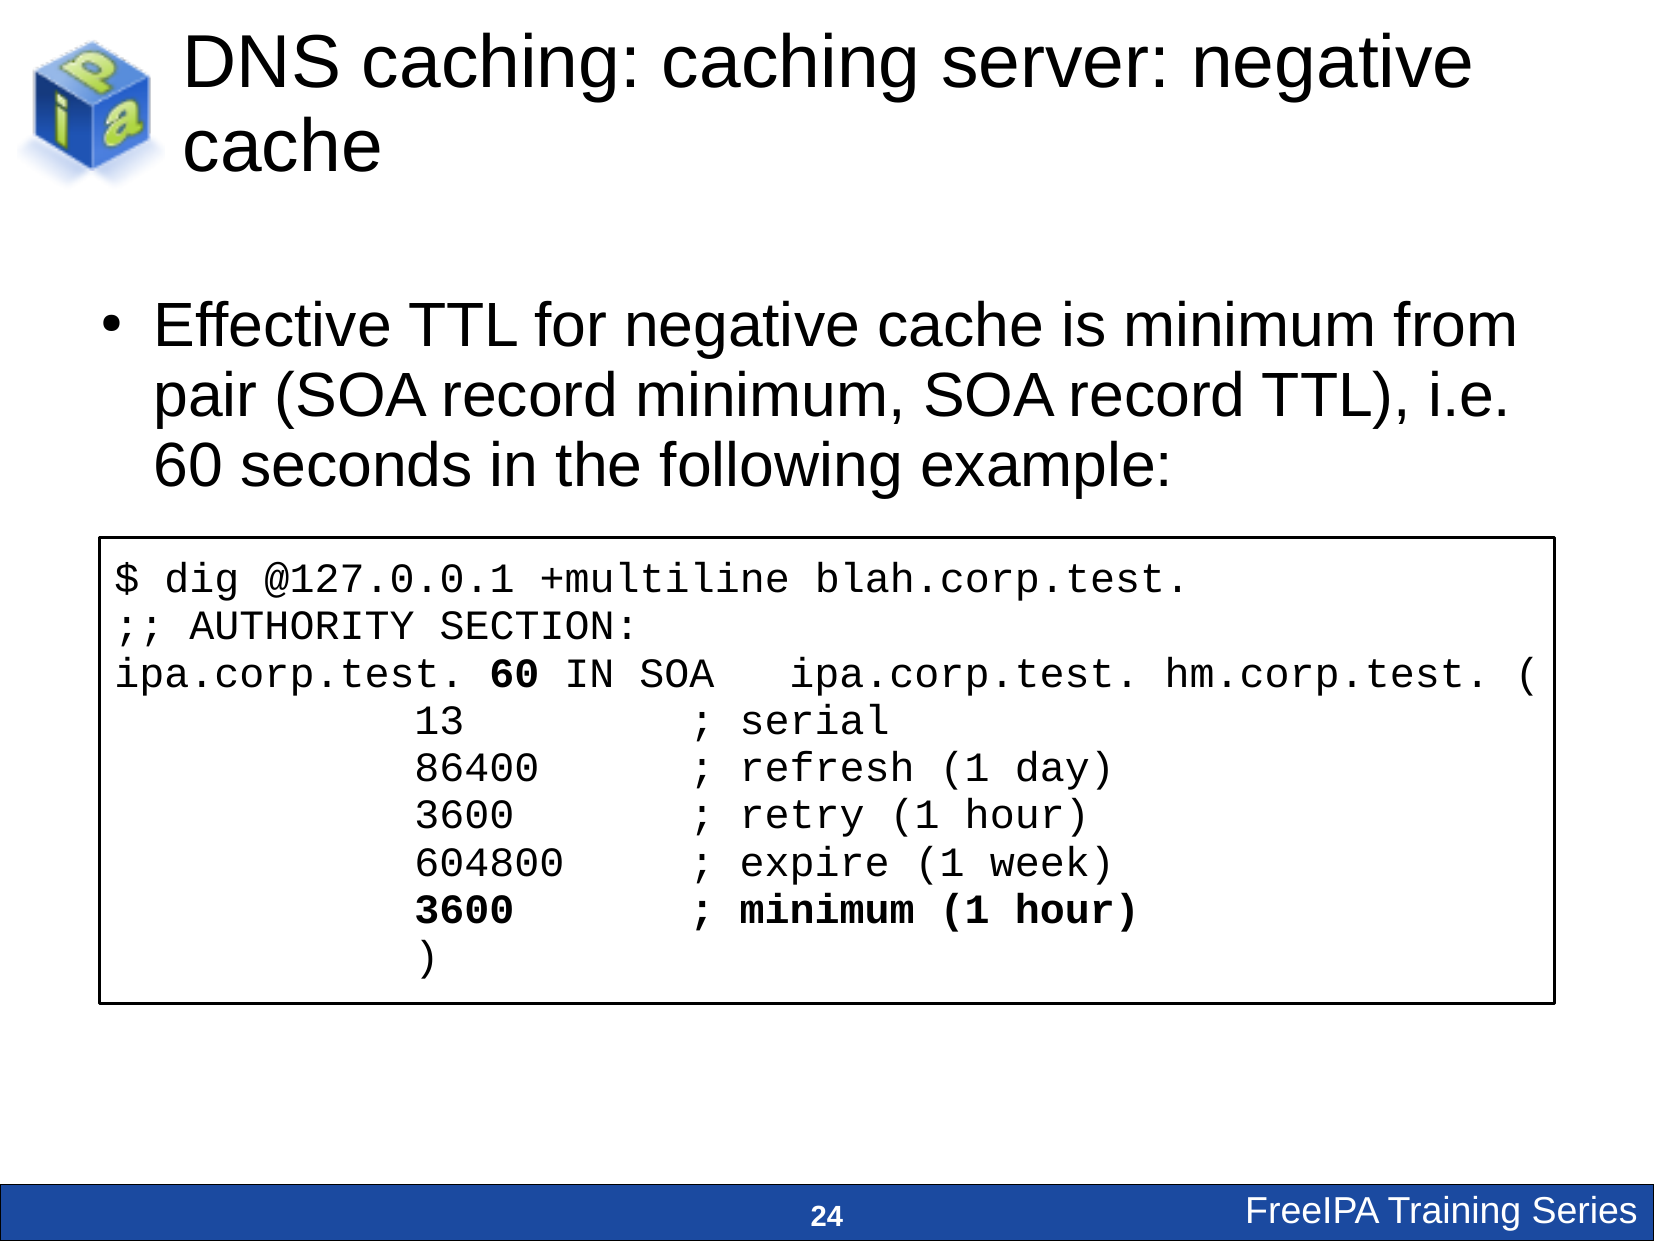

# DNS caching: caching server: negative cache
Effective TTL for negative cache is minimum from pair (SOA record minimum, SOA record TTL), i.e. 60 seconds in the following example:
$ dig @127.0.0.1 +multiline blah.corp.test.
;; AUTHORITY SECTION:
ipa.corp.test. 60	IN	SOA	ipa.corp.test. hm.corp.test. (
				13 ; serial
				86400 ; refresh (1 day)
				3600 ; retry (1 hour)
				604800 ; expire (1 week)
				3600 ; minimum (1 hour)
				)
24